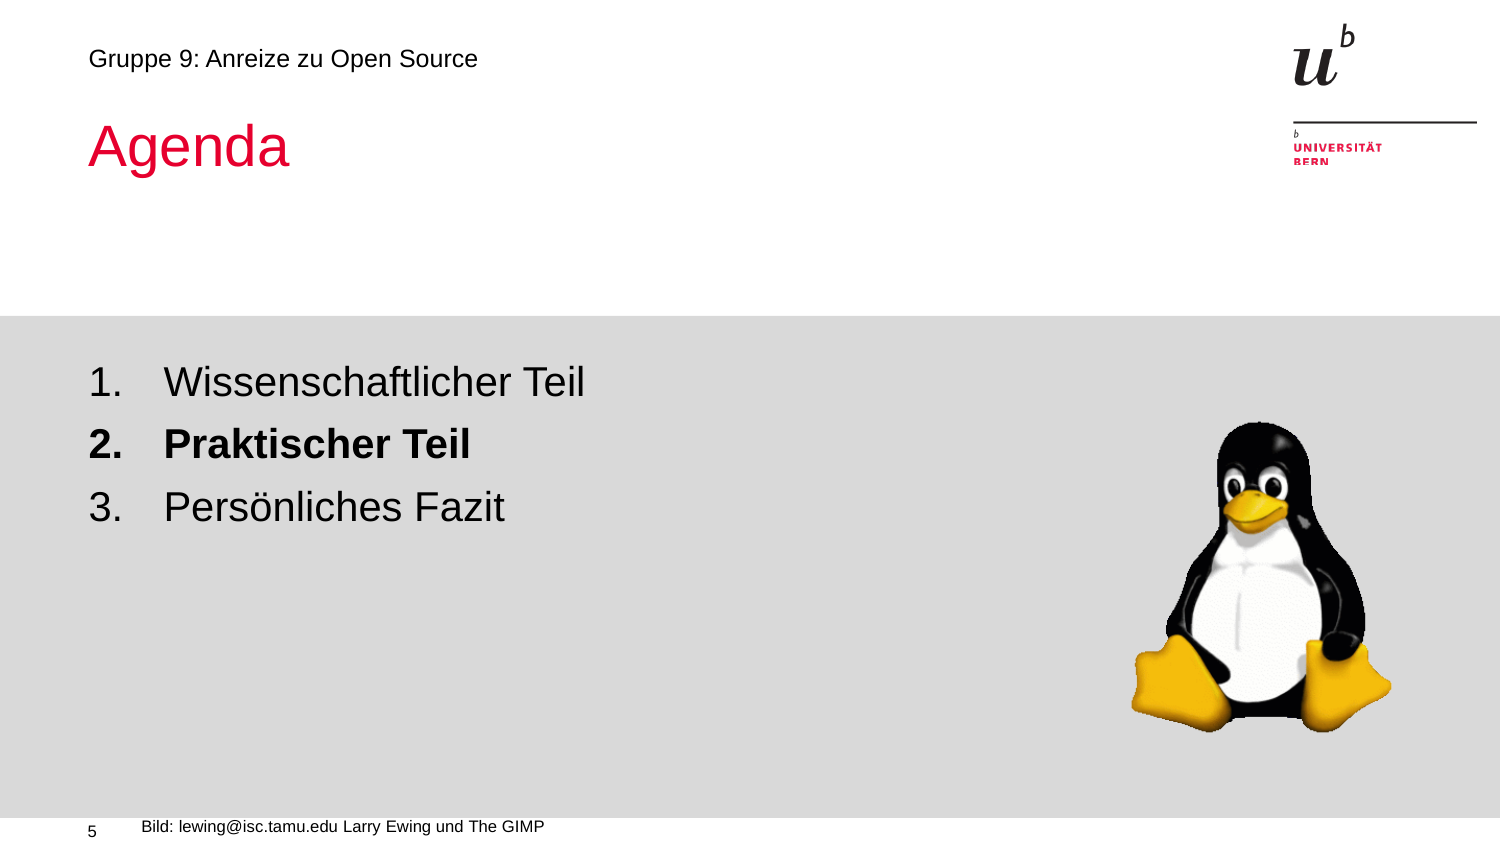

Agenda
Wissenschaftlicher Teil
Praktischer Teil
Persönliches Fazit
Bild: lewing@isc.tamu.edu Larry Ewing und The GIMP